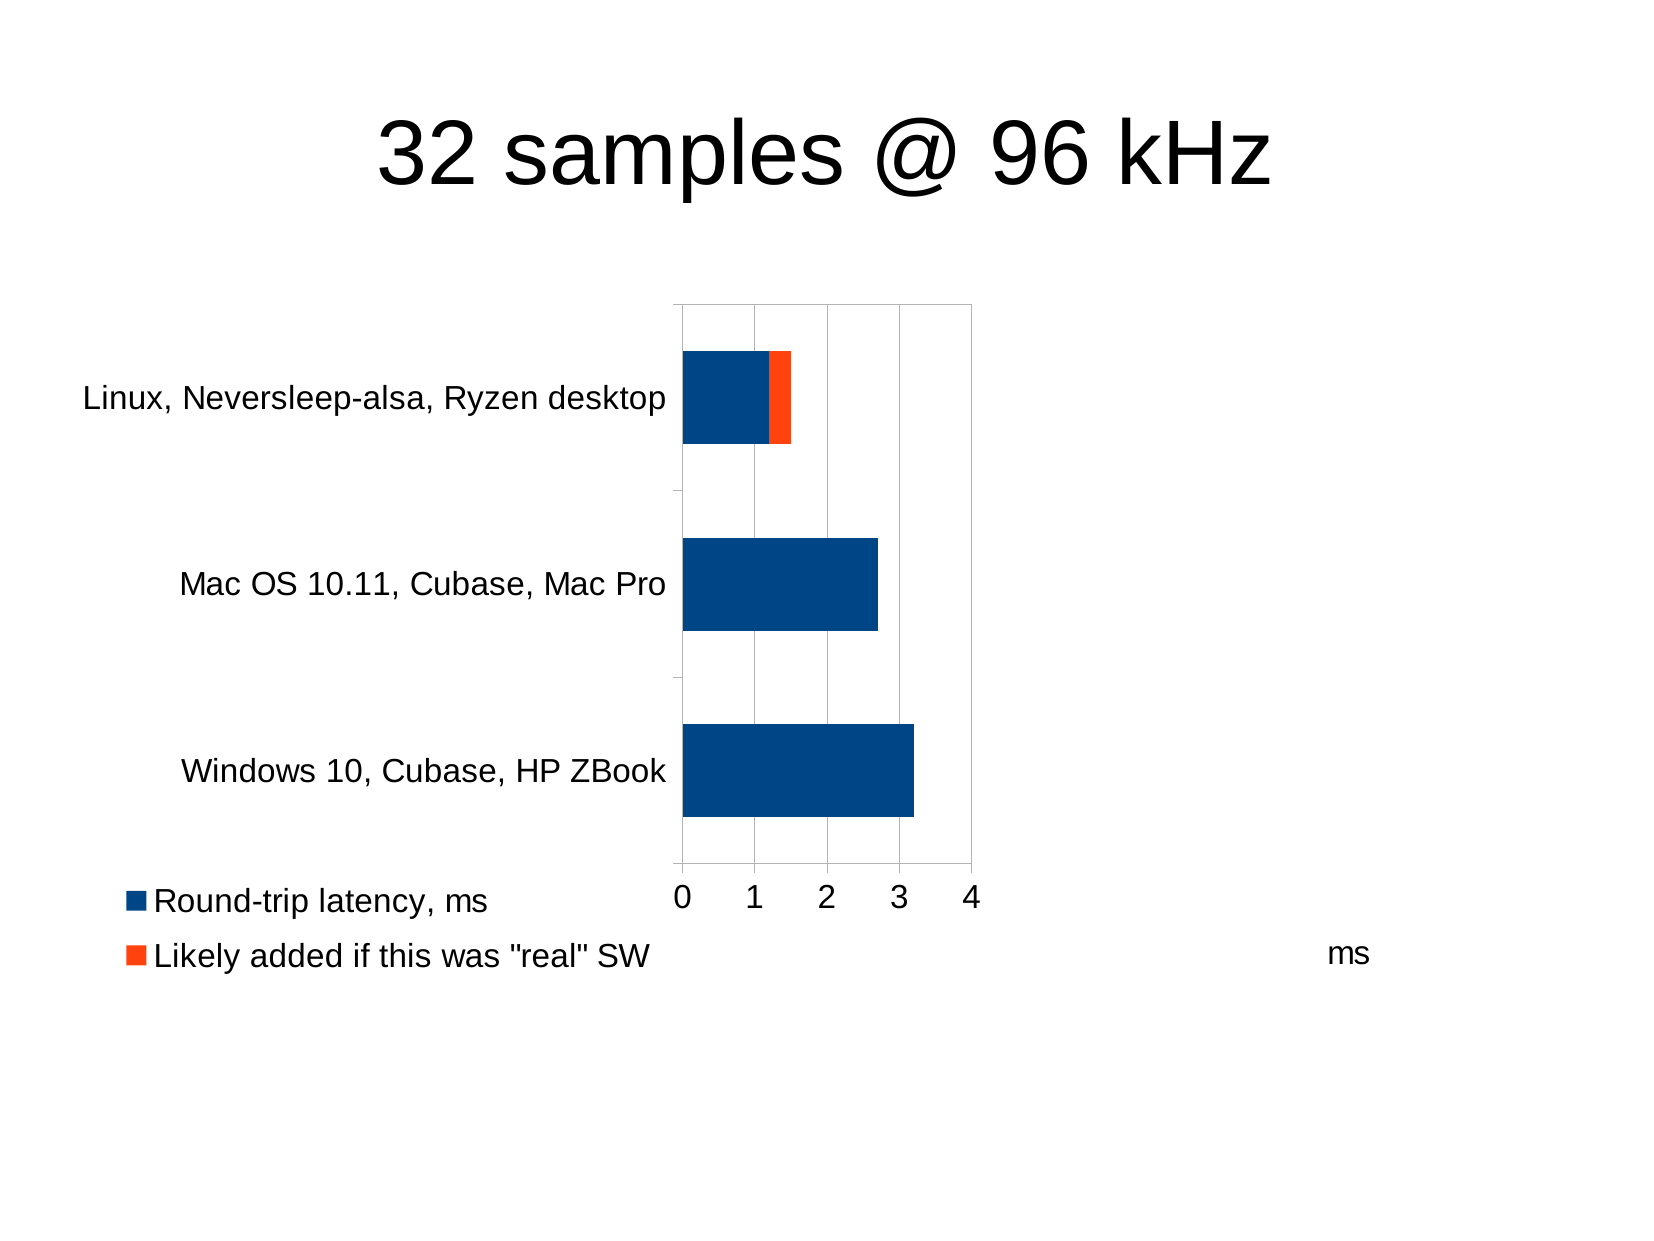

# 32 samples @ 96 kHz
### Chart
| Category | Round-trip latency, ms | Likely added if this was "real" SW |
|---|---|---|
| Windows 10, Cubase, HP ZBook | 3.2 | 0.0 |
| Mac OS 10.11, Cubase, Mac Pro | 2.7 | 0.0 |
| Linux, Neversleep-alsa, Ryzen desktop | 1.2 | 0.3 |